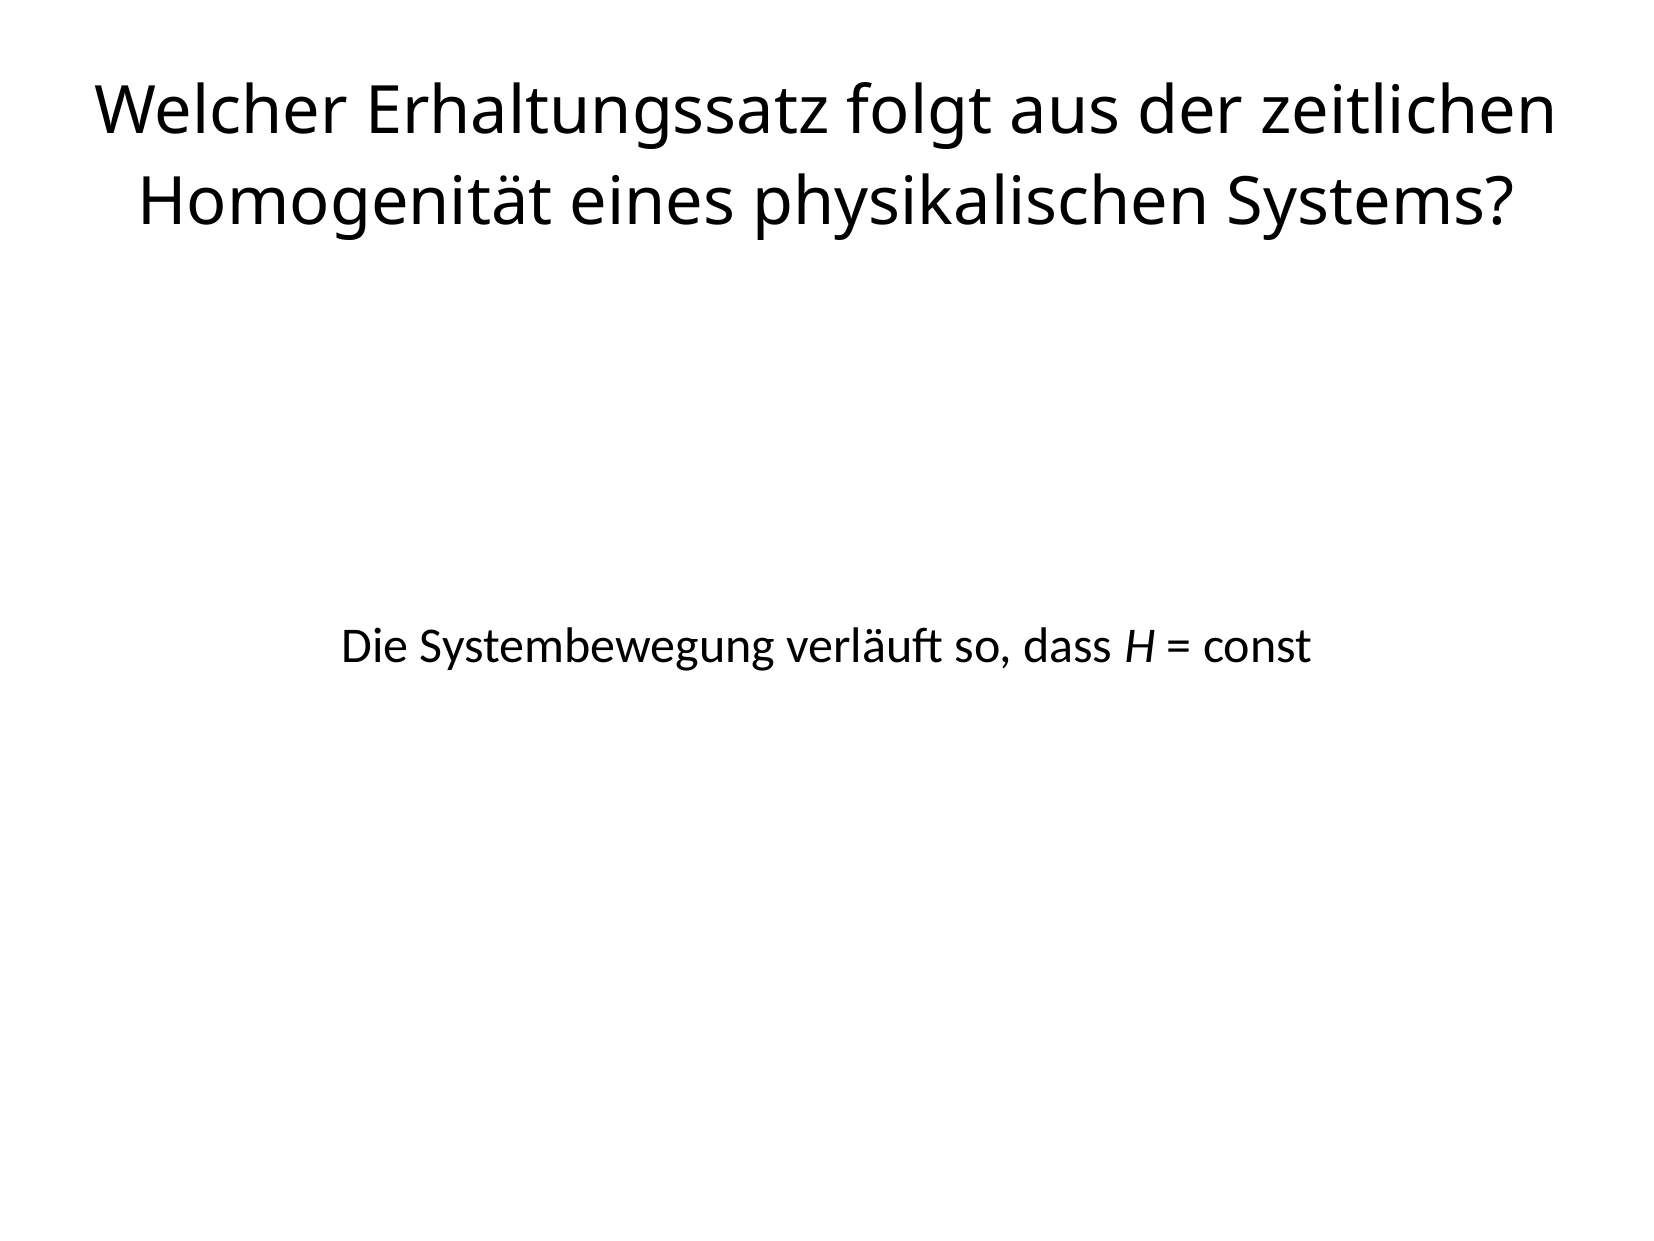

# Welcher Erhaltungssatz folgt aus der zeitlichen Homogenität eines physikalischen Systems?
Die Systembewegung verläuft so, dass H = const